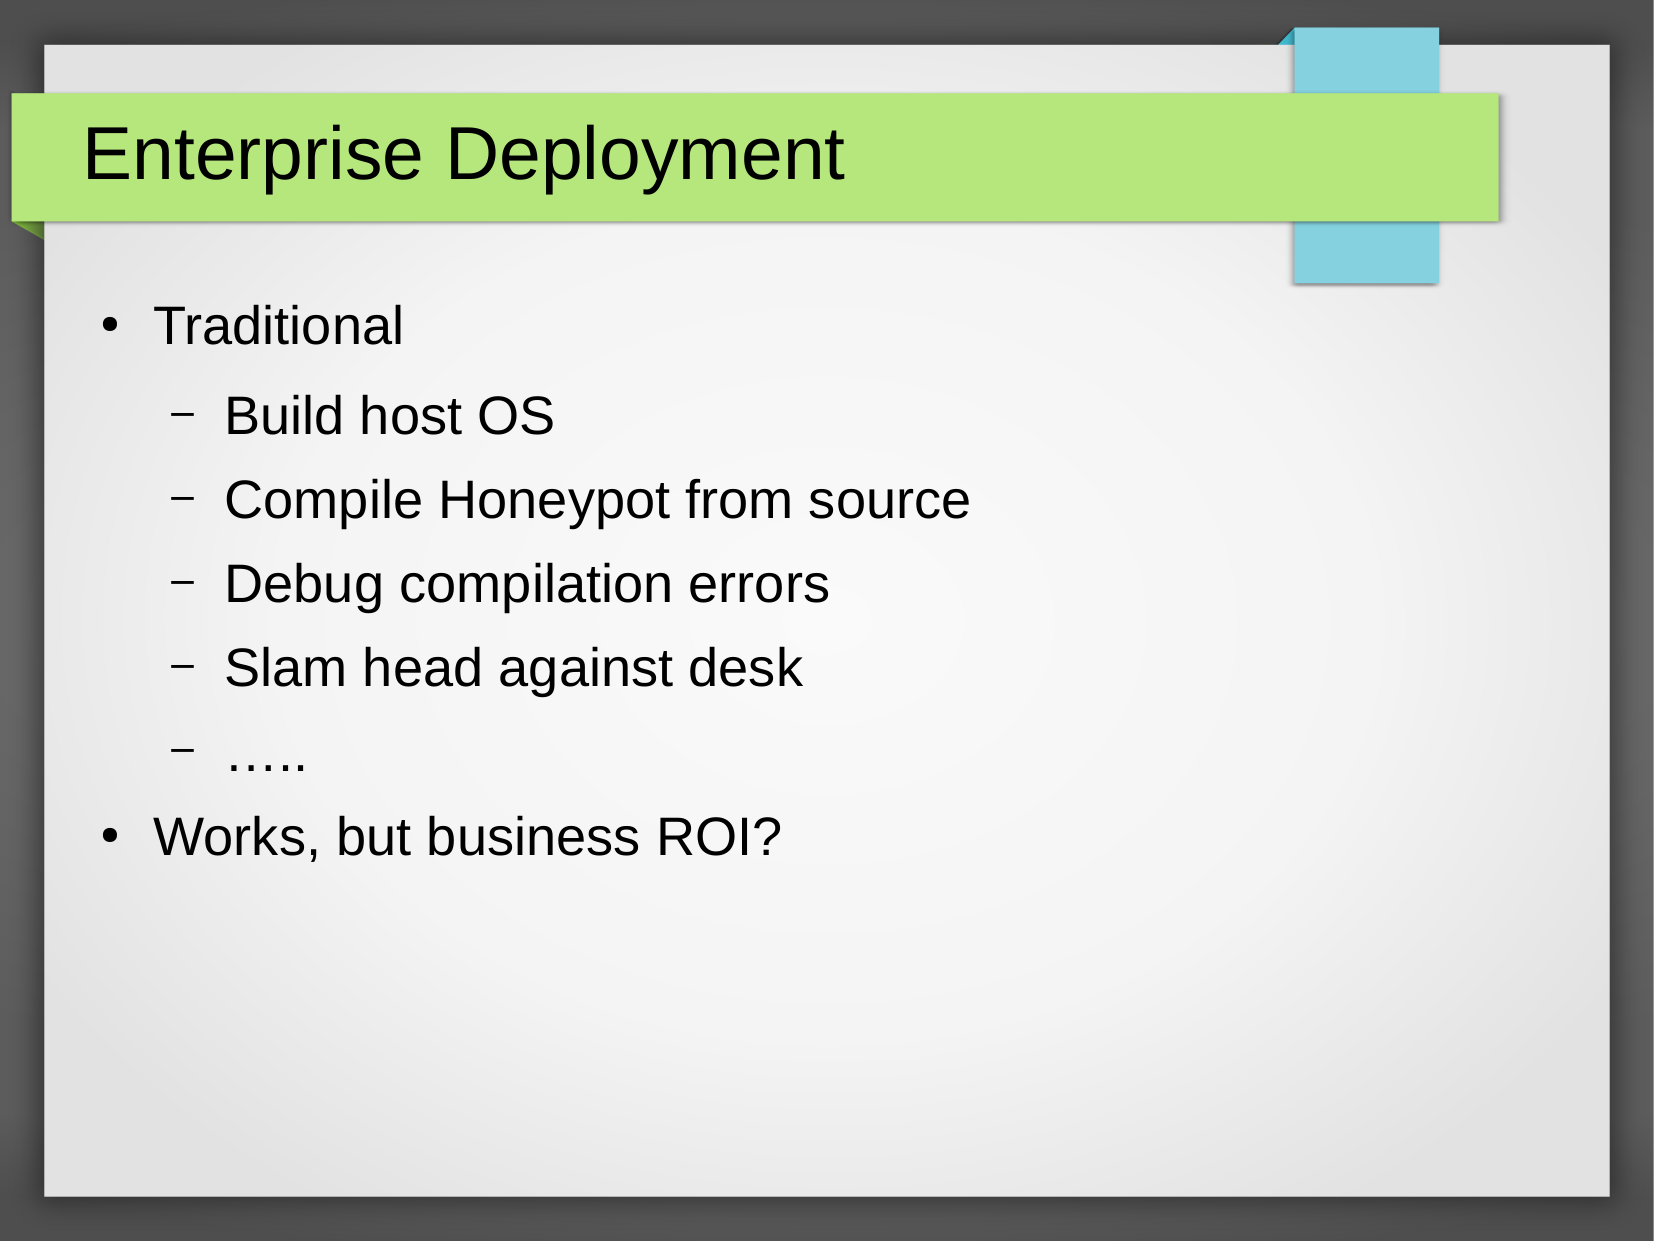

# Enterprise Deployment
Traditional
Build host OS
Compile Honeypot from source
Debug compilation errors
Slam head against desk
…..
Works, but business ROI?